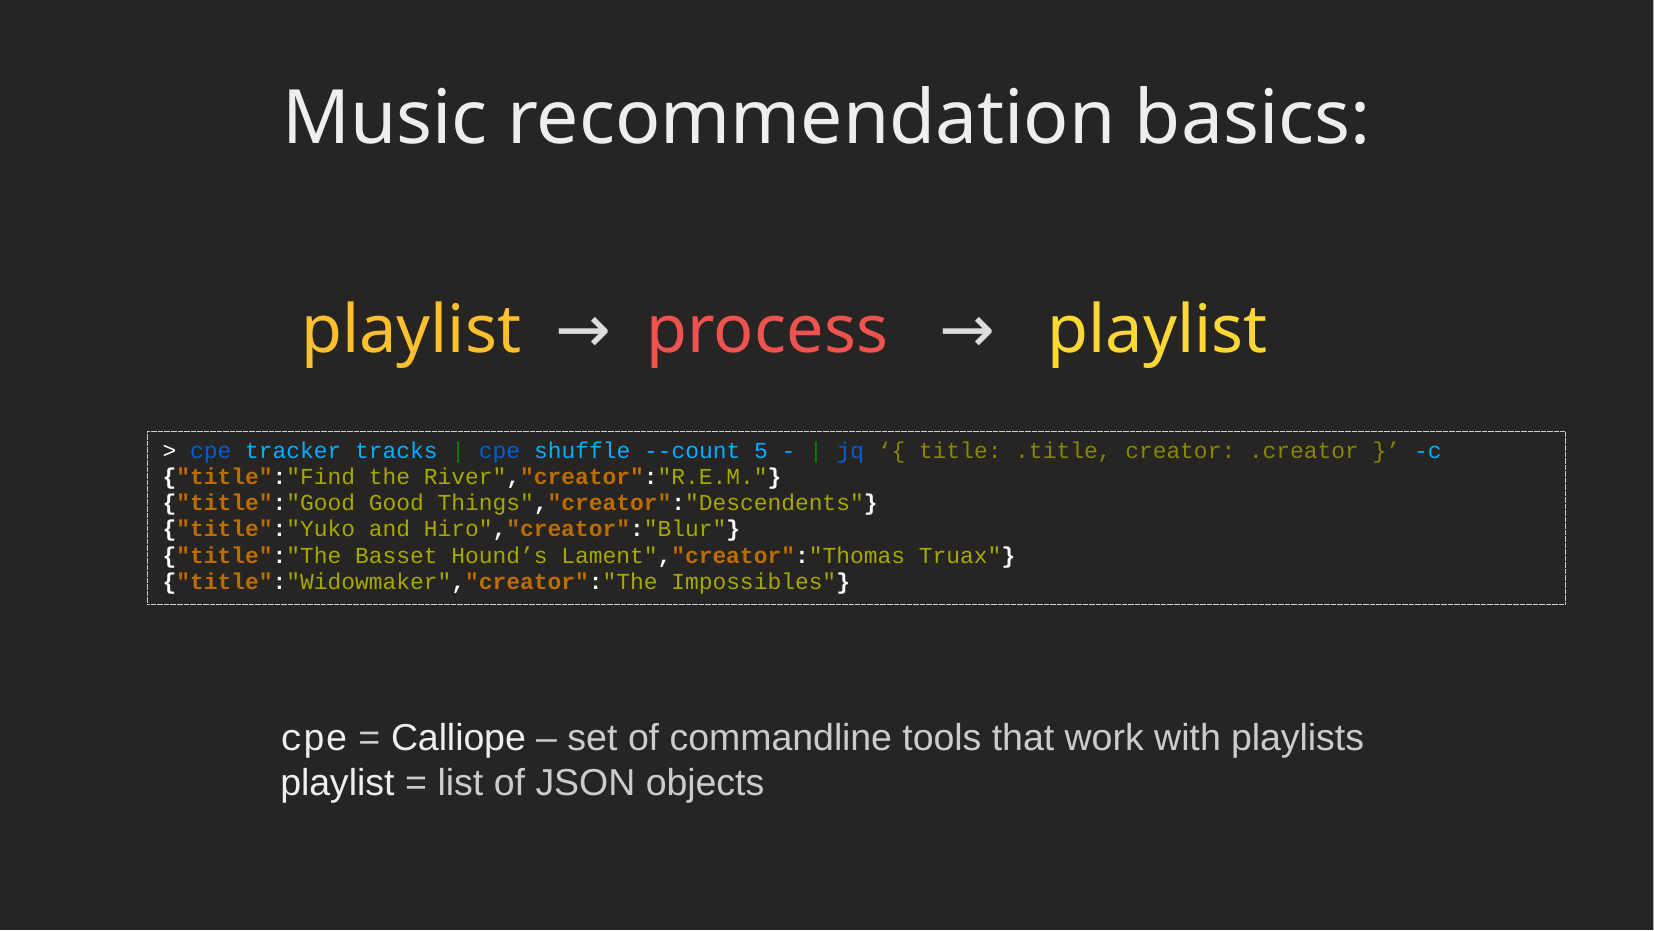

# Music recommendation basics:
playlist →
 process → playlist
> cpe tracker tracks | cpe shuffle --count 5 - | jq ‘{ title: .title, creator: .creator }’ -c
{"title":"Find the River","creator":"R.E.M."}
{"title":"Good Good Things","creator":"Descendents"}
{"title":"Yuko and Hiro","creator":"Blur"}
{"title":"The Basset Hound’s Lament","creator":"Thomas Truax"}
{"title":"Widowmaker","creator":"The Impossibles"}
cpe = Calliope – set of commandline tools that work with playlists
playlist = list of JSON objects